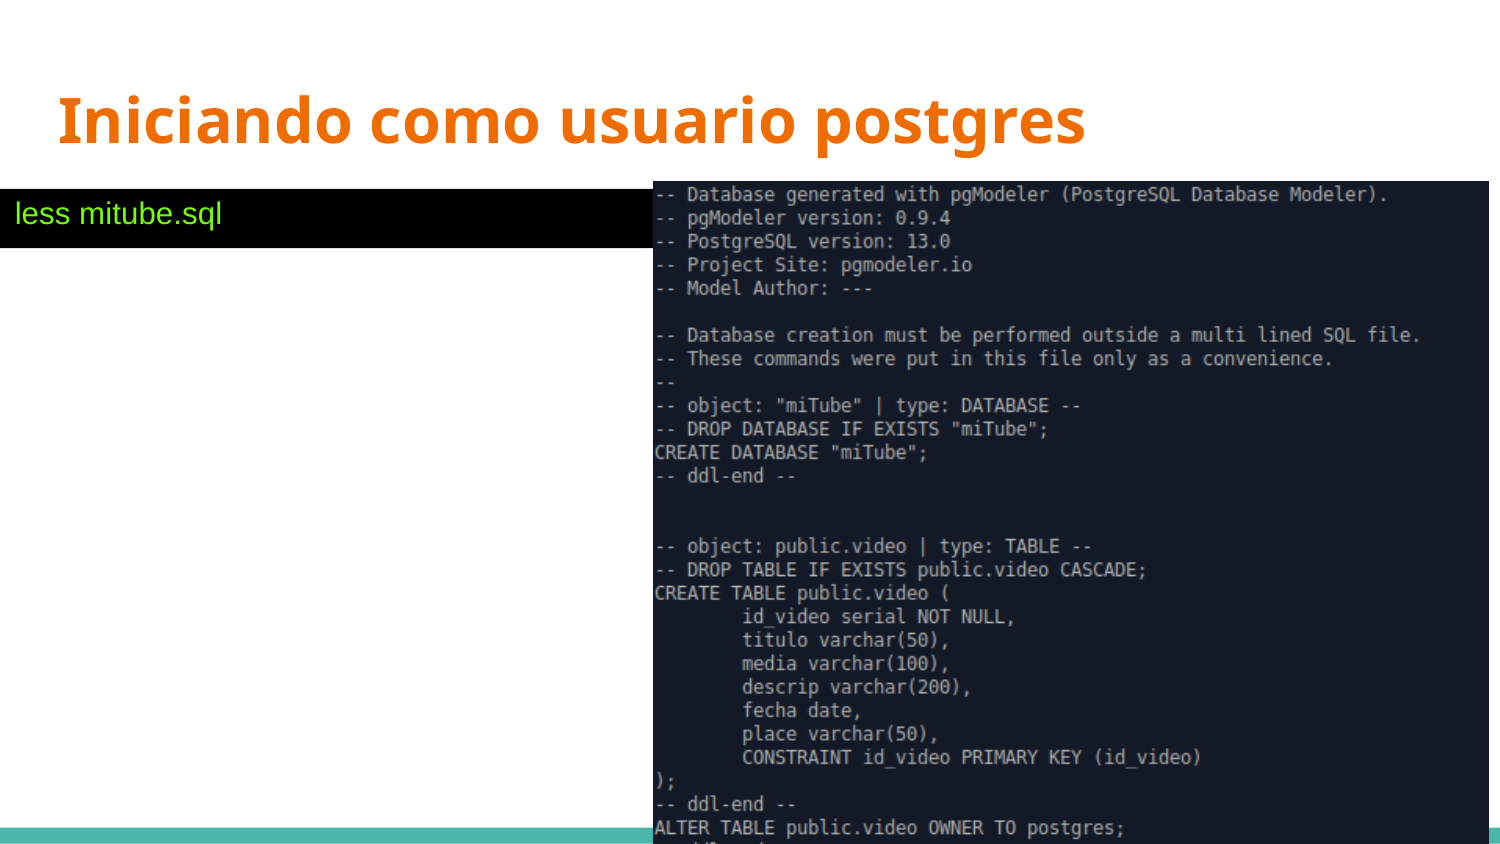

# Iniciando como usuario postgres
less mitube.sql